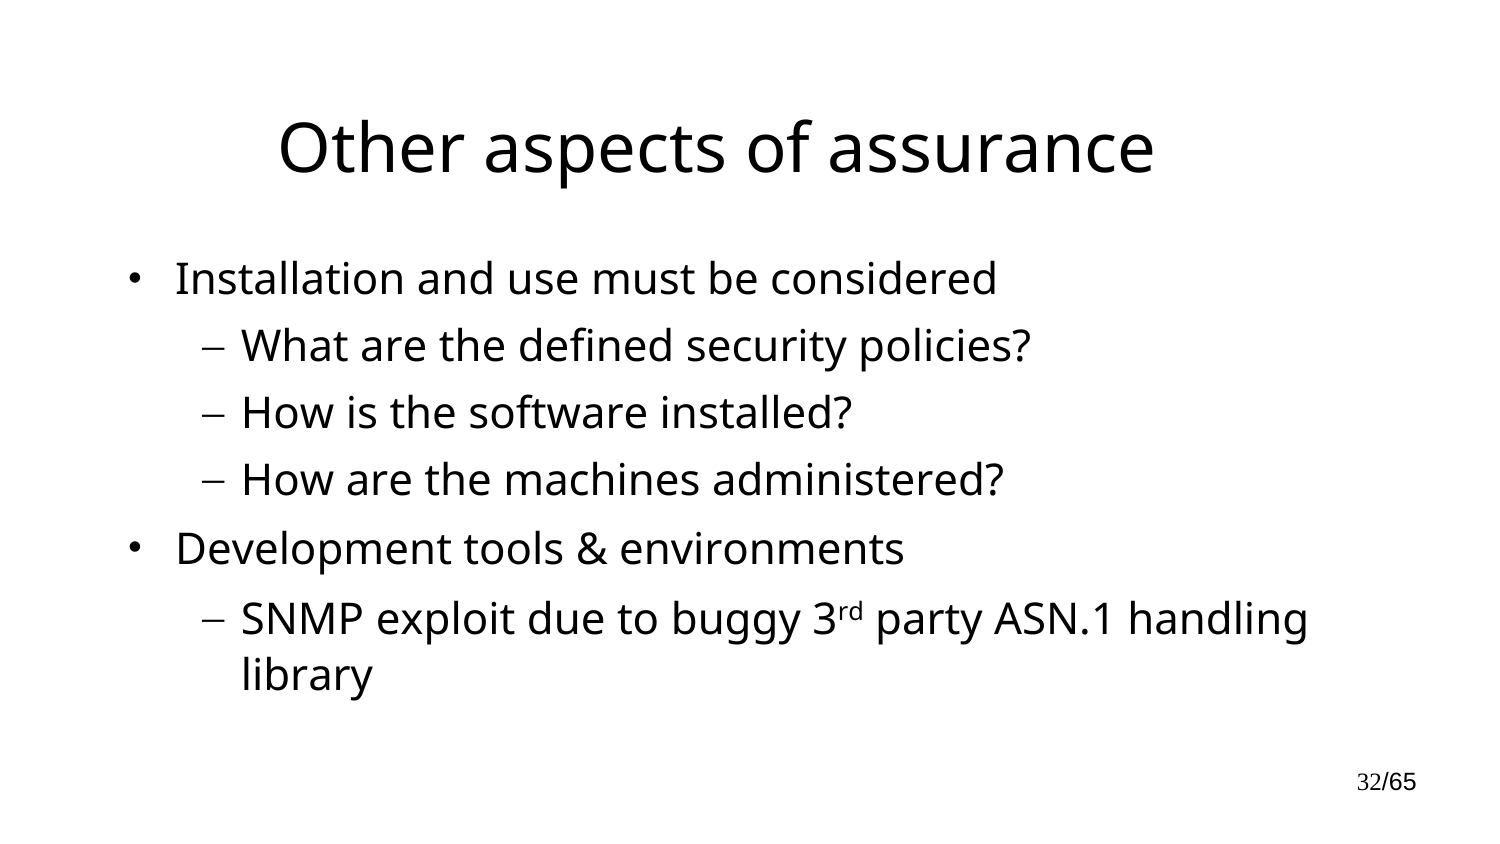

# Other aspects of assurance
Installation and use must be considered
What are the defined security policies?
How is the software installed?
How are the machines administered?
Development tools & environments
SNMP exploit due to buggy 3rd party ASN.1 handling library